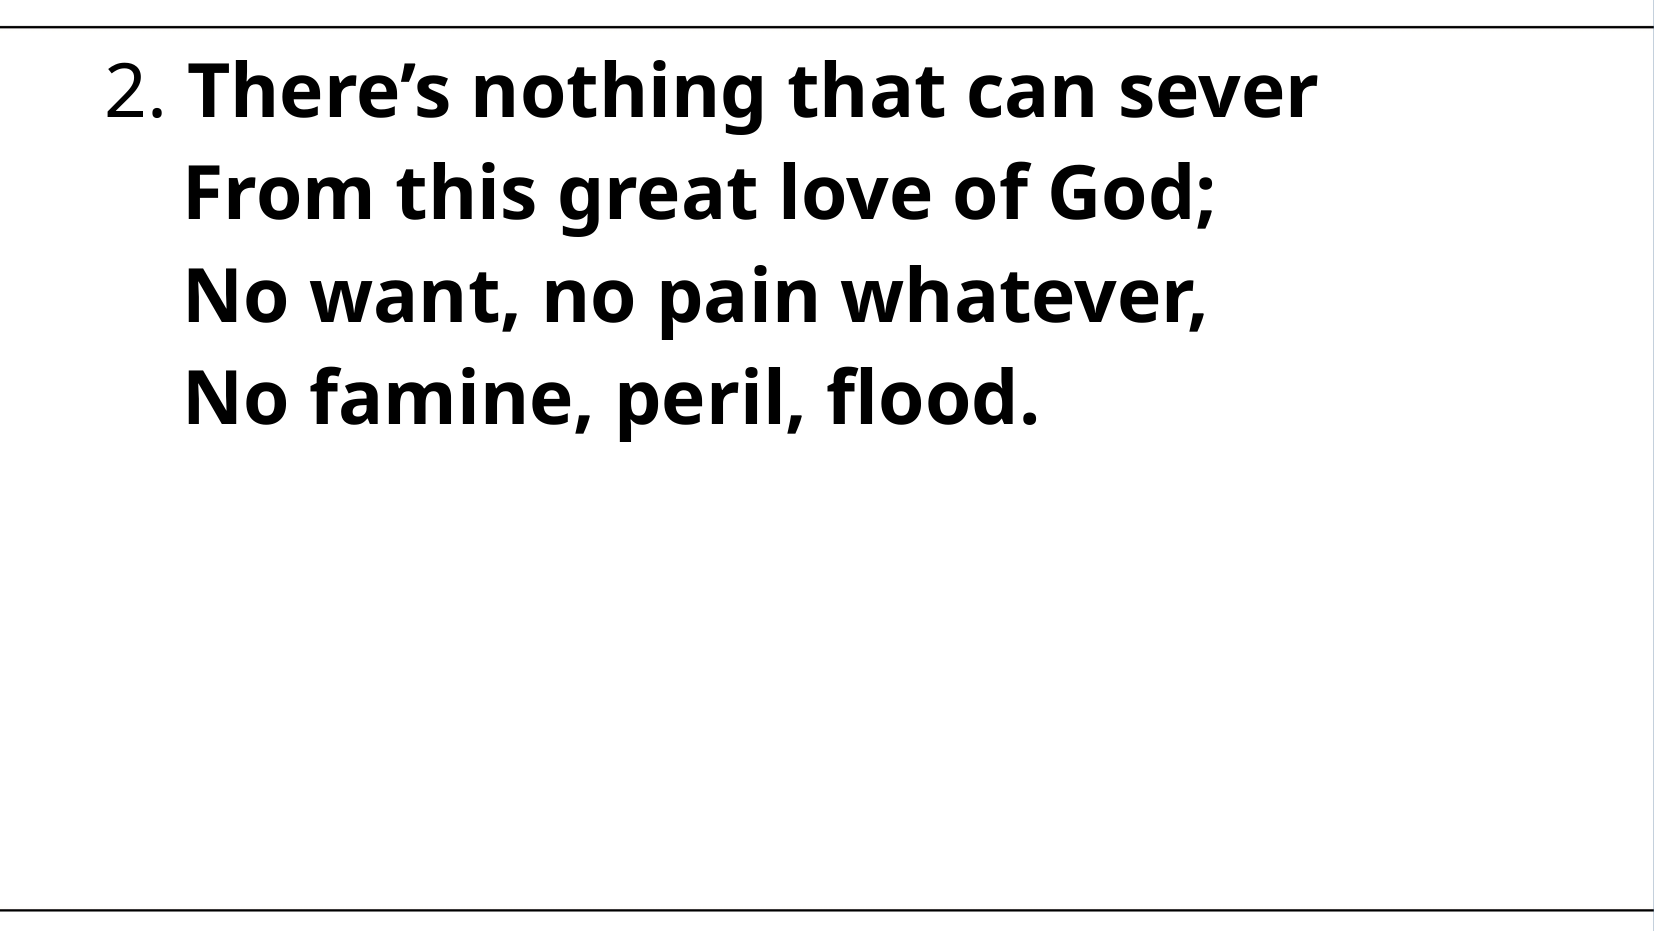

2. There’s nothing that can sever
 From this great love of God;
 No want, no pain whatever,
 No famine, peril, flood.